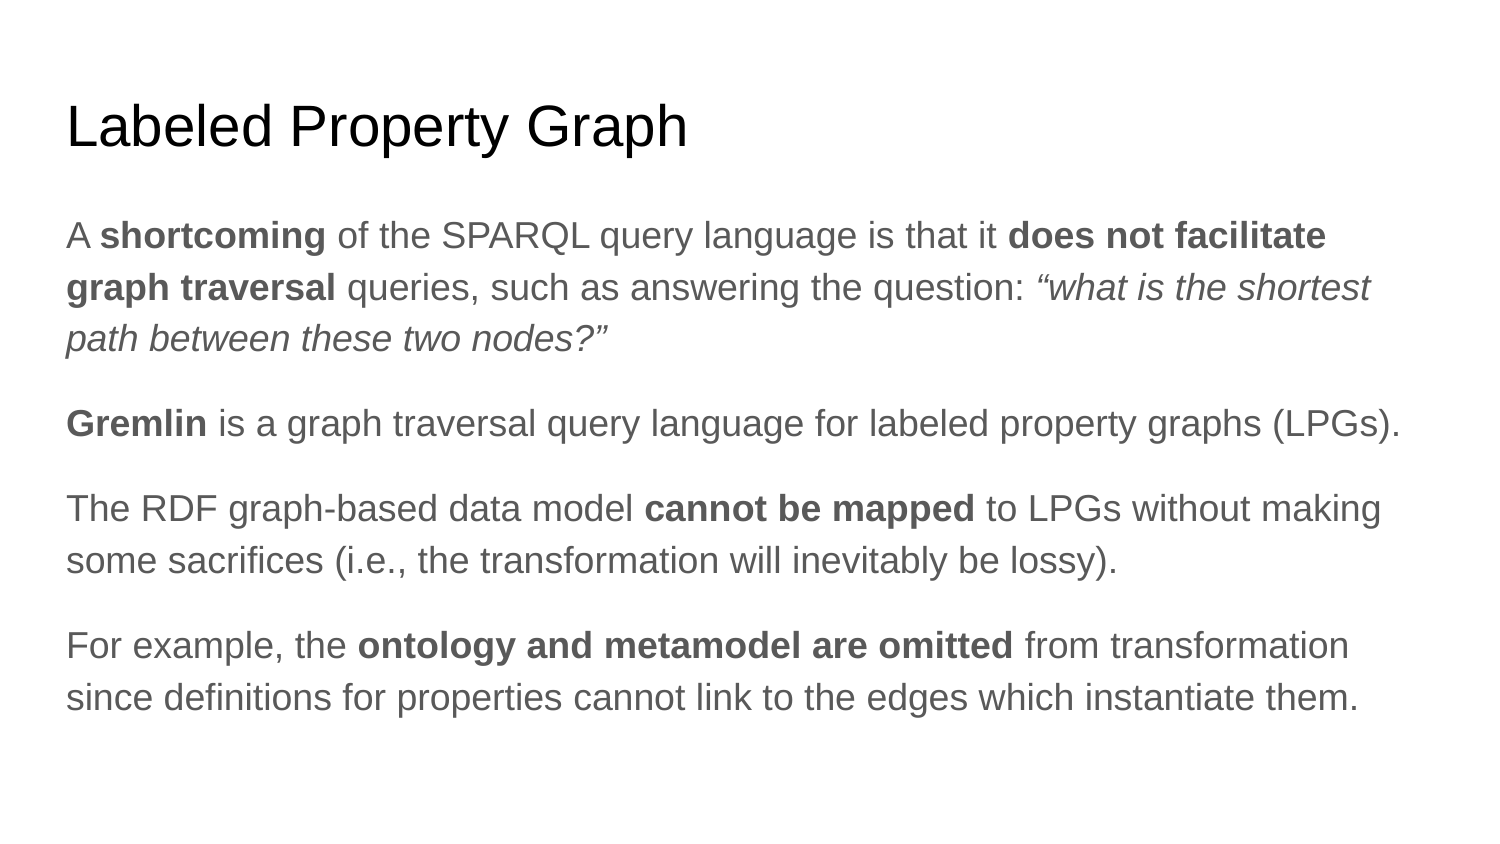

# Labeled Property Graph
A shortcoming of the SPARQL query language is that it does not facilitate graph traversal queries, such as answering the question: “what is the shortest path between these two nodes?”
Gremlin is a graph traversal query language for labeled property graphs (LPGs).
The RDF graph-based data model cannot be mapped to LPGs without making some sacrifices (i.e., the transformation will inevitably be lossy).
For example, the ontology and metamodel are omitted from transformation since definitions for properties cannot link to the edges which instantiate them.